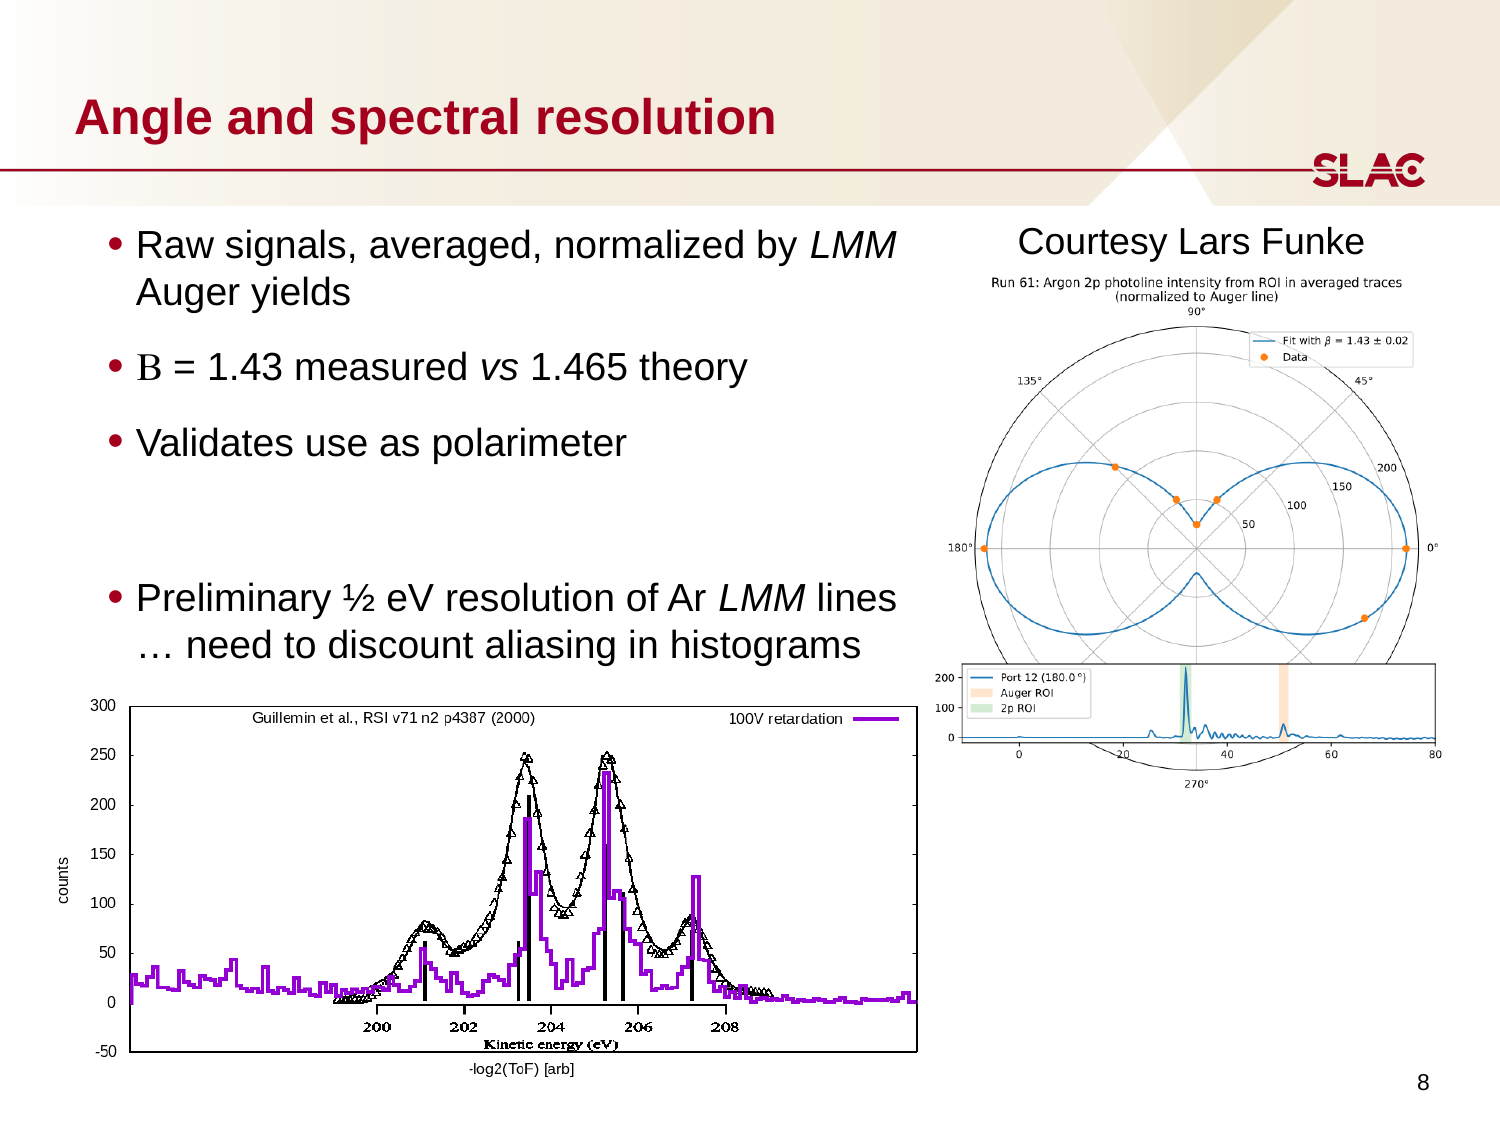

# Angle and spectral resolution
Courtesy Lars Funke
Raw signals, averaged, normalized by LMM Auger yields
B = 1.43 measured vs 1.465 theory
Validates use as polarimeter
Preliminary ½ eV resolution of Ar LMM lines … need to discount aliasing in histograms